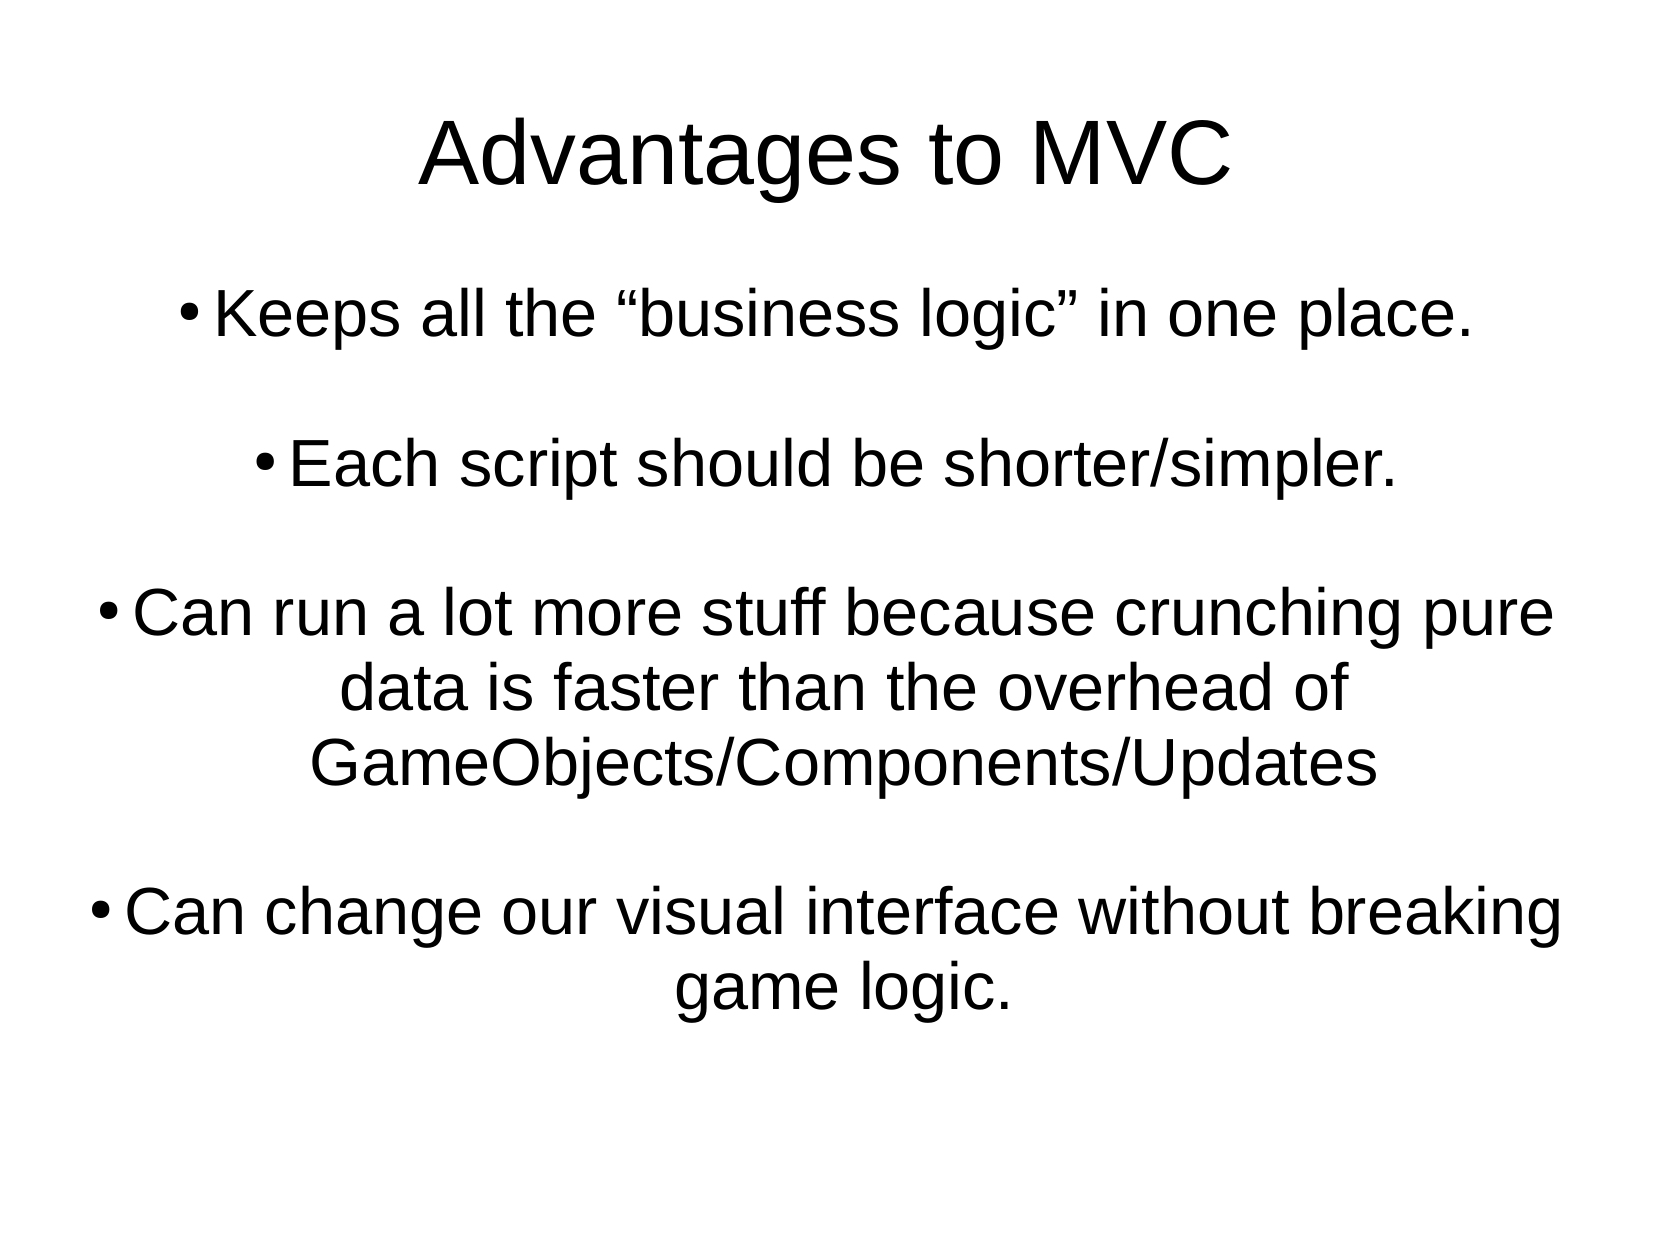

# Advantages to MVC
Keeps all the “business logic” in one place.
Each script should be shorter/simpler.
Can run a lot more stuff because crunching pure data is faster than the overhead of GameObjects/Components/Updates
Can change our visual interface without breaking game logic.